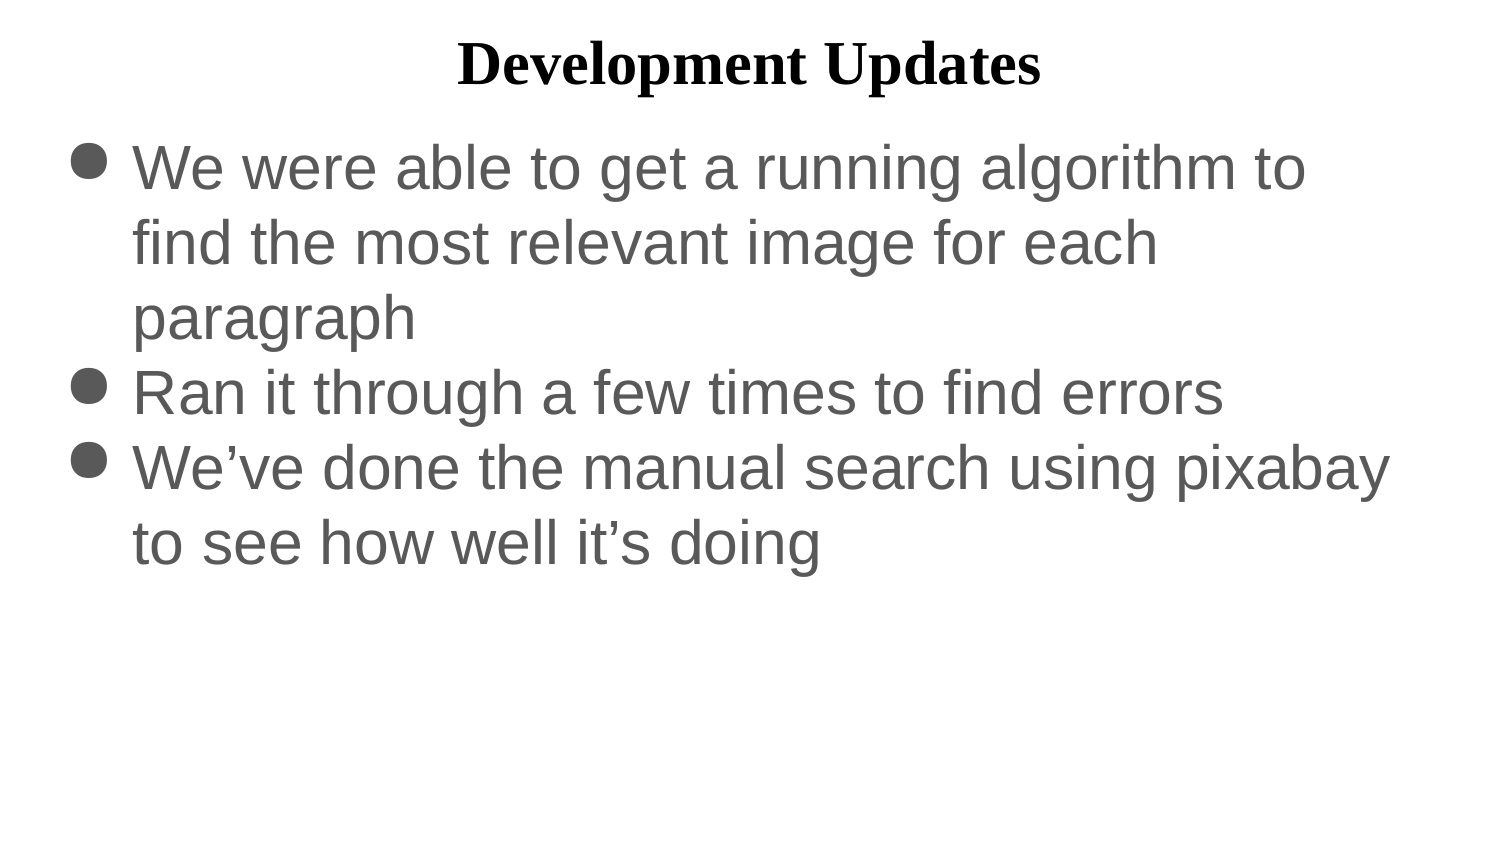

# Development Updates
We were able to get a running algorithm to find the most relevant image for each paragraph
Ran it through a few times to find errors
We’ve done the manual search using pixabay to see how well it’s doing